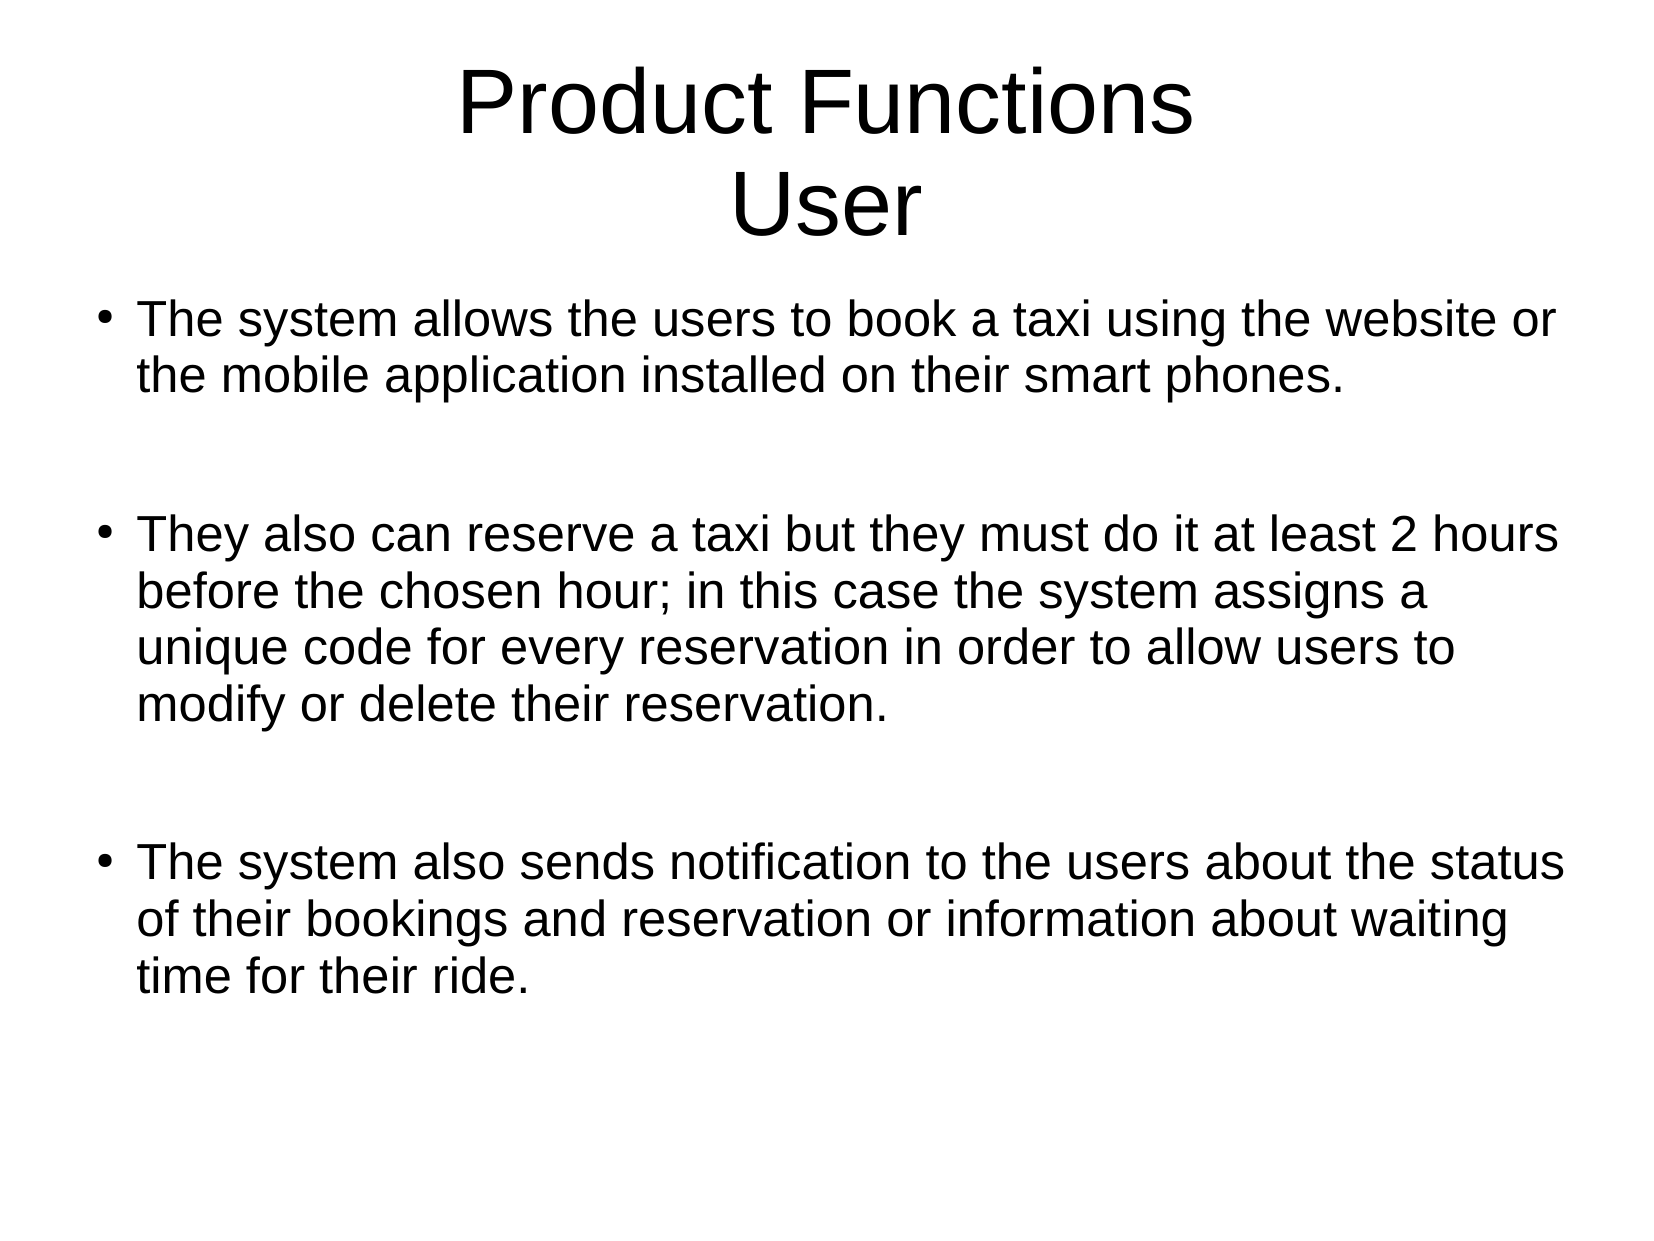

# Product Functions User
The system allows the users to book a taxi using the website or the mobile application installed on their smart phones.
They also can reserve a taxi but they must do it at least 2 hours before the chosen hour; in this case the system assigns a unique code for every reservation in order to allow users to modify or delete their reservation.
The system also sends notification to the users about the status of their bookings and reservation or information about waiting time for their ride.